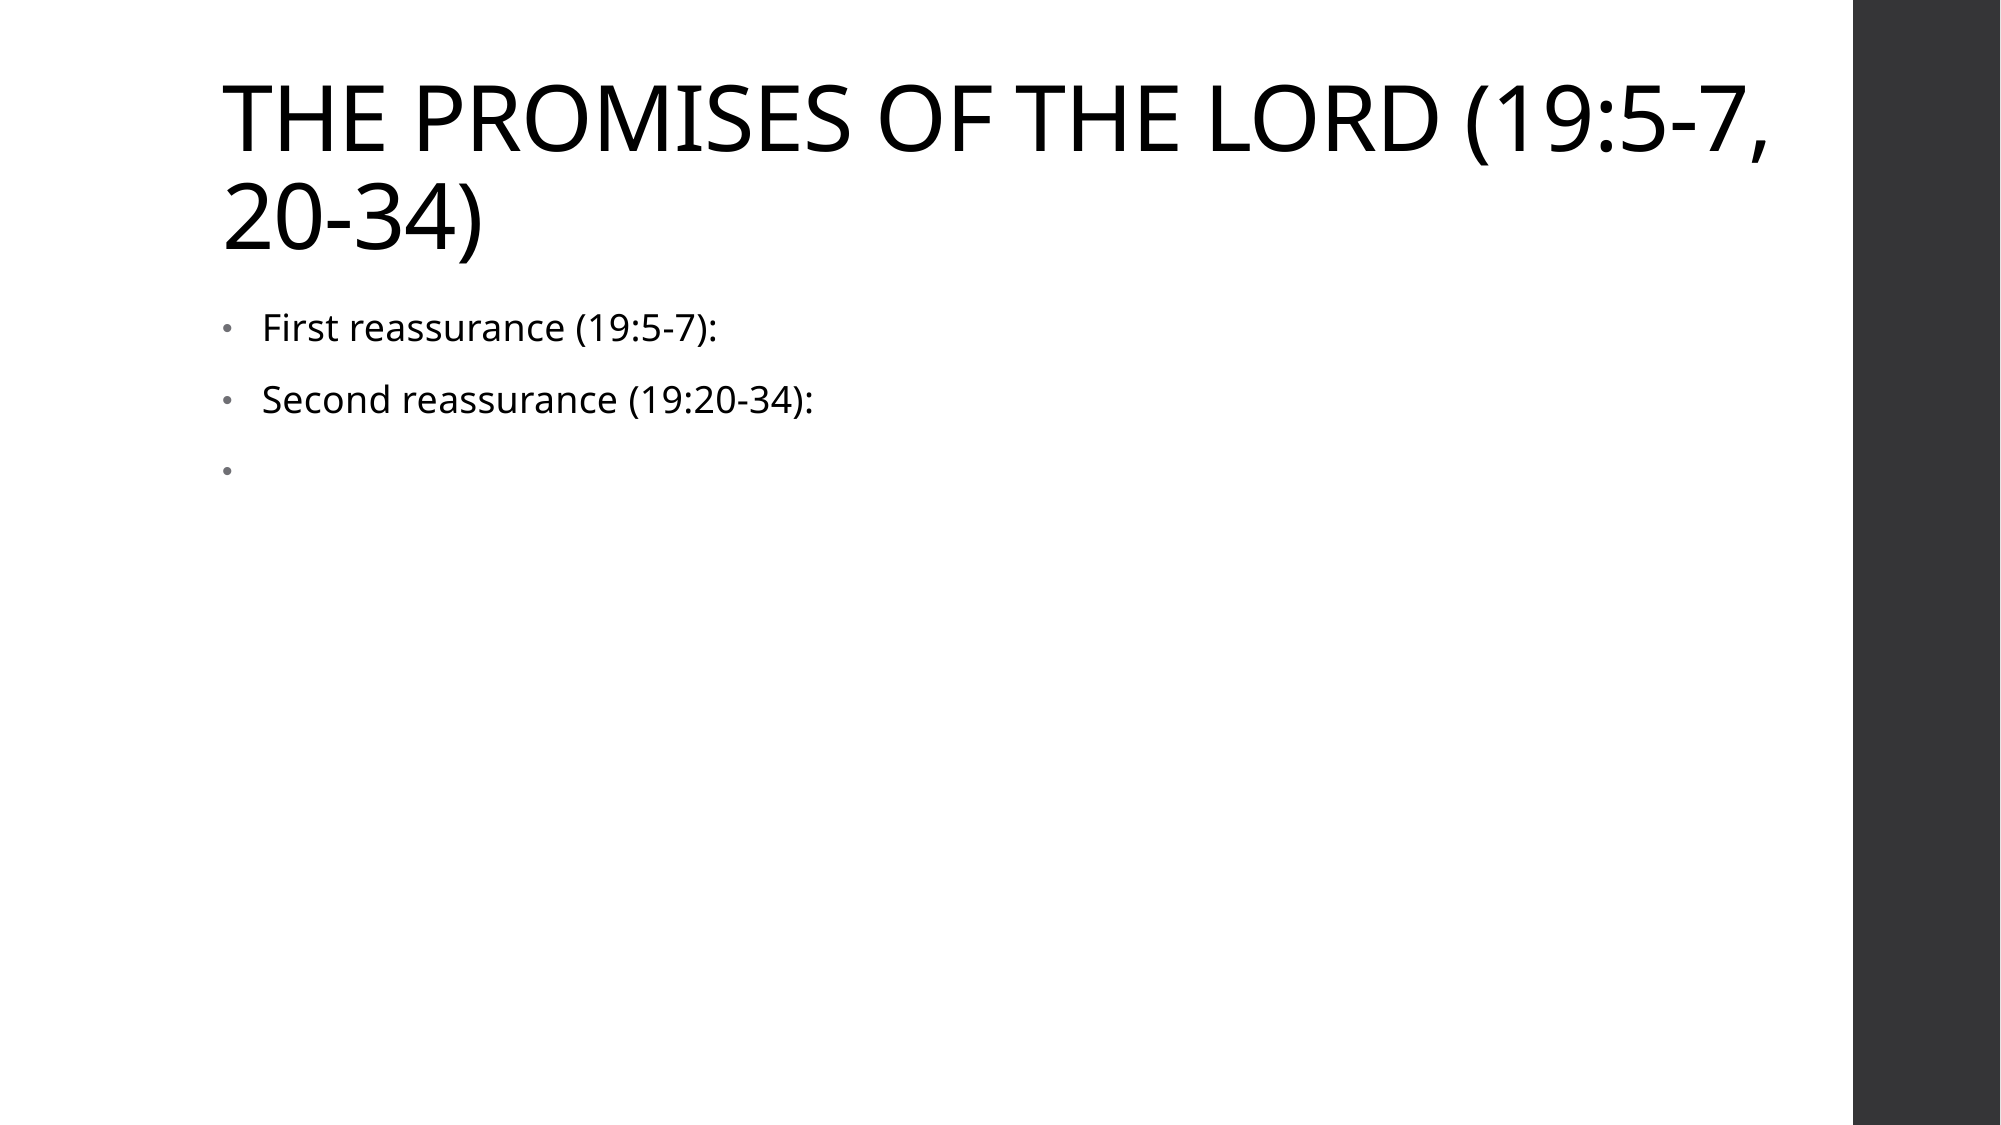

# THE PROMISES OF THE LORD (19:5-7, 20-34)
 First reassurance (19:5-7):
 Second reassurance (19:20-34):